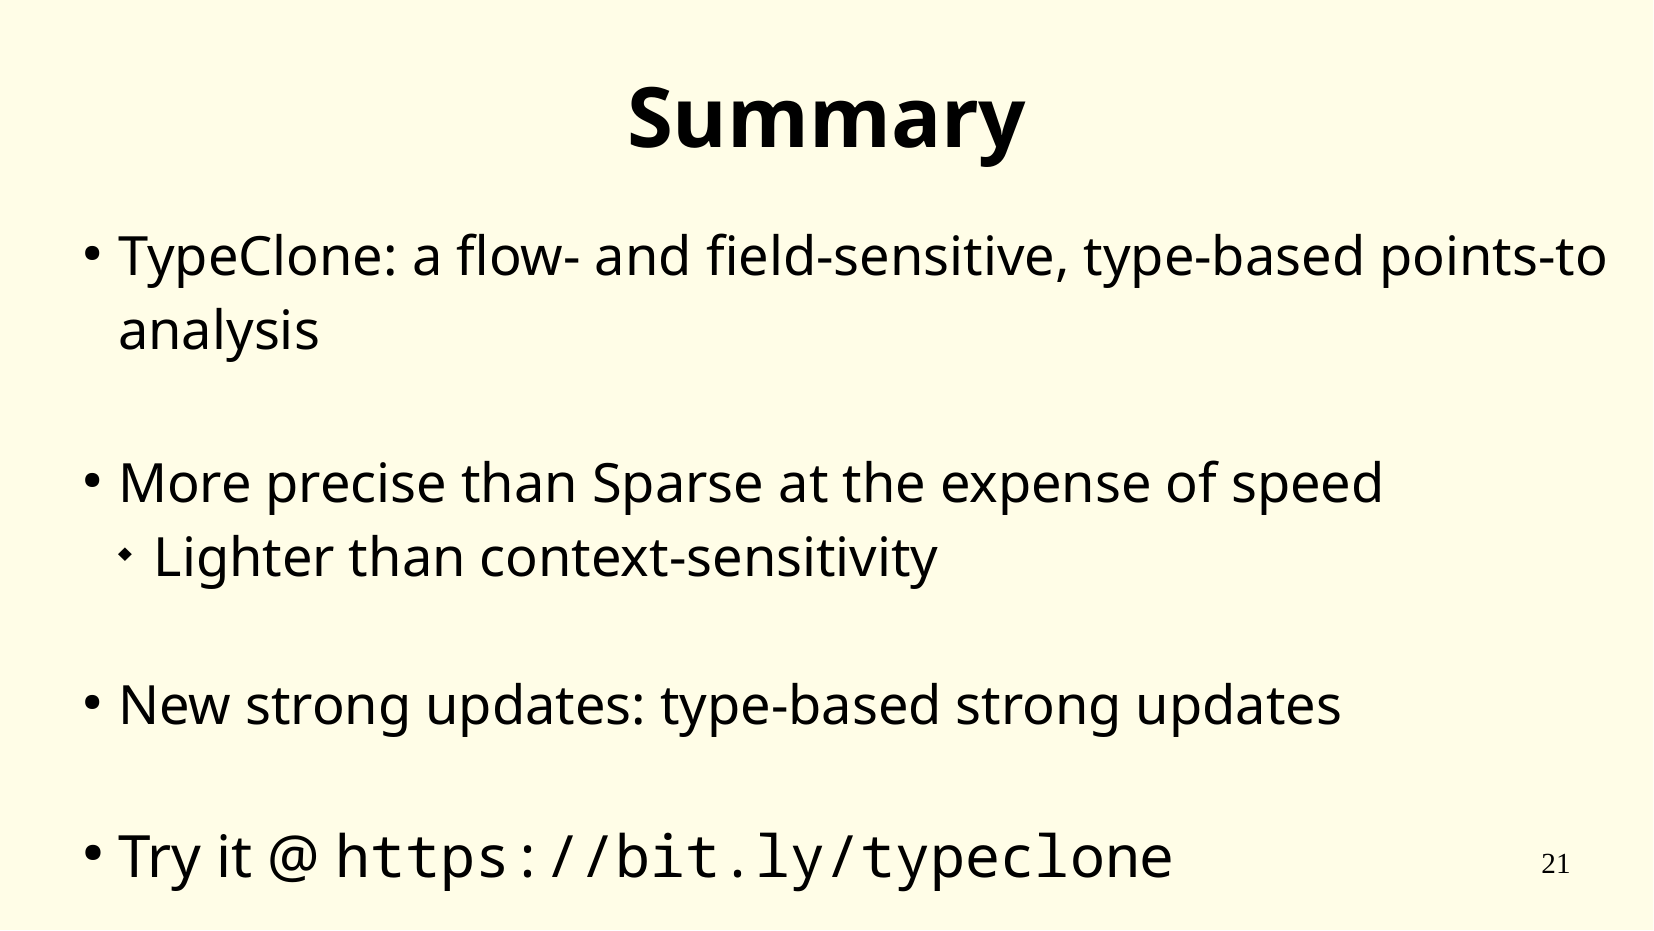

# Summary
TypeClone: a flow- and field-sensitive, type-based points-to analysis
More precise than Sparse at the expense of speed
Lighter than context-sensitivity
New strong updates: type-based strong updates
Try it @ https://bit.ly/typeclone
21